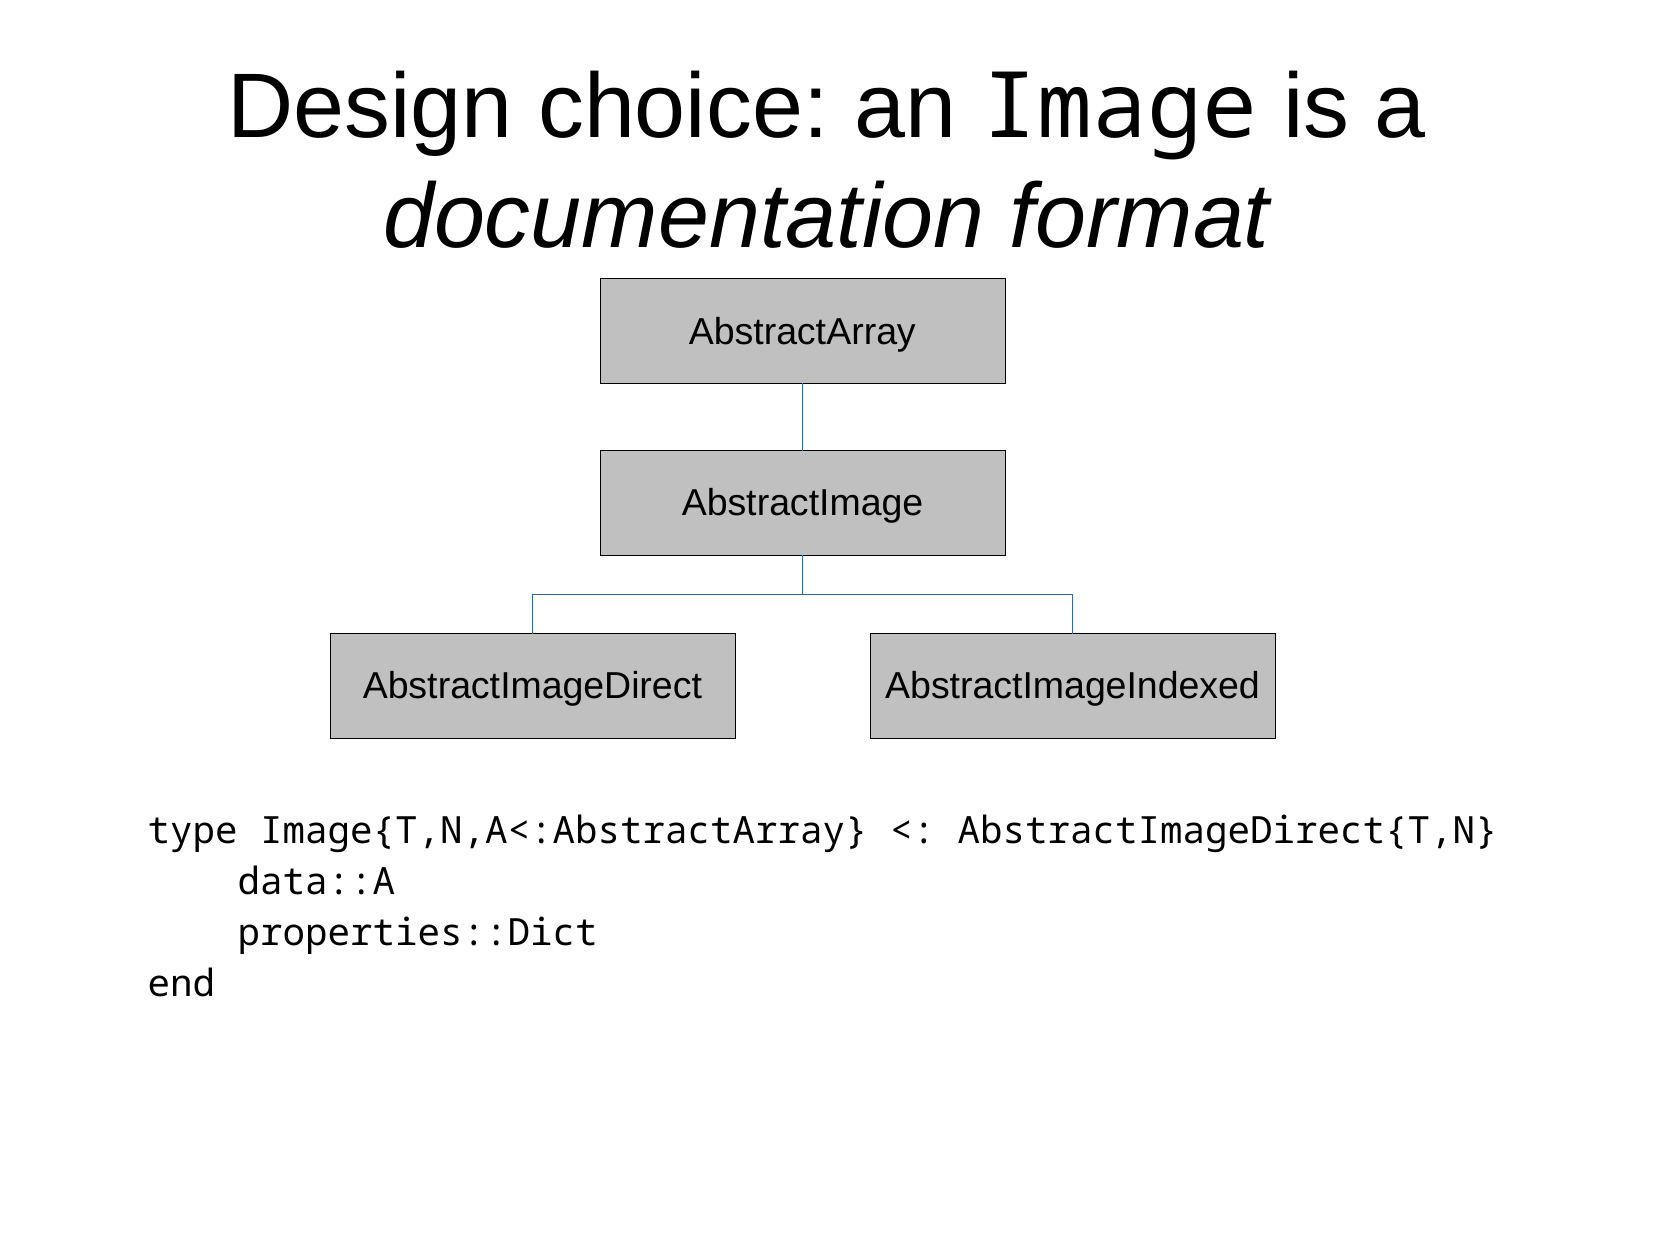

# Design choice: an Image is a documentation format
AbstractArray
AbstractImage
AbstractImageDirect
AbstractImageIndexed
type Image{T,N,A<:AbstractArray} <: AbstractImageDirect{T,N}
 data::A
 properties::Dict
end